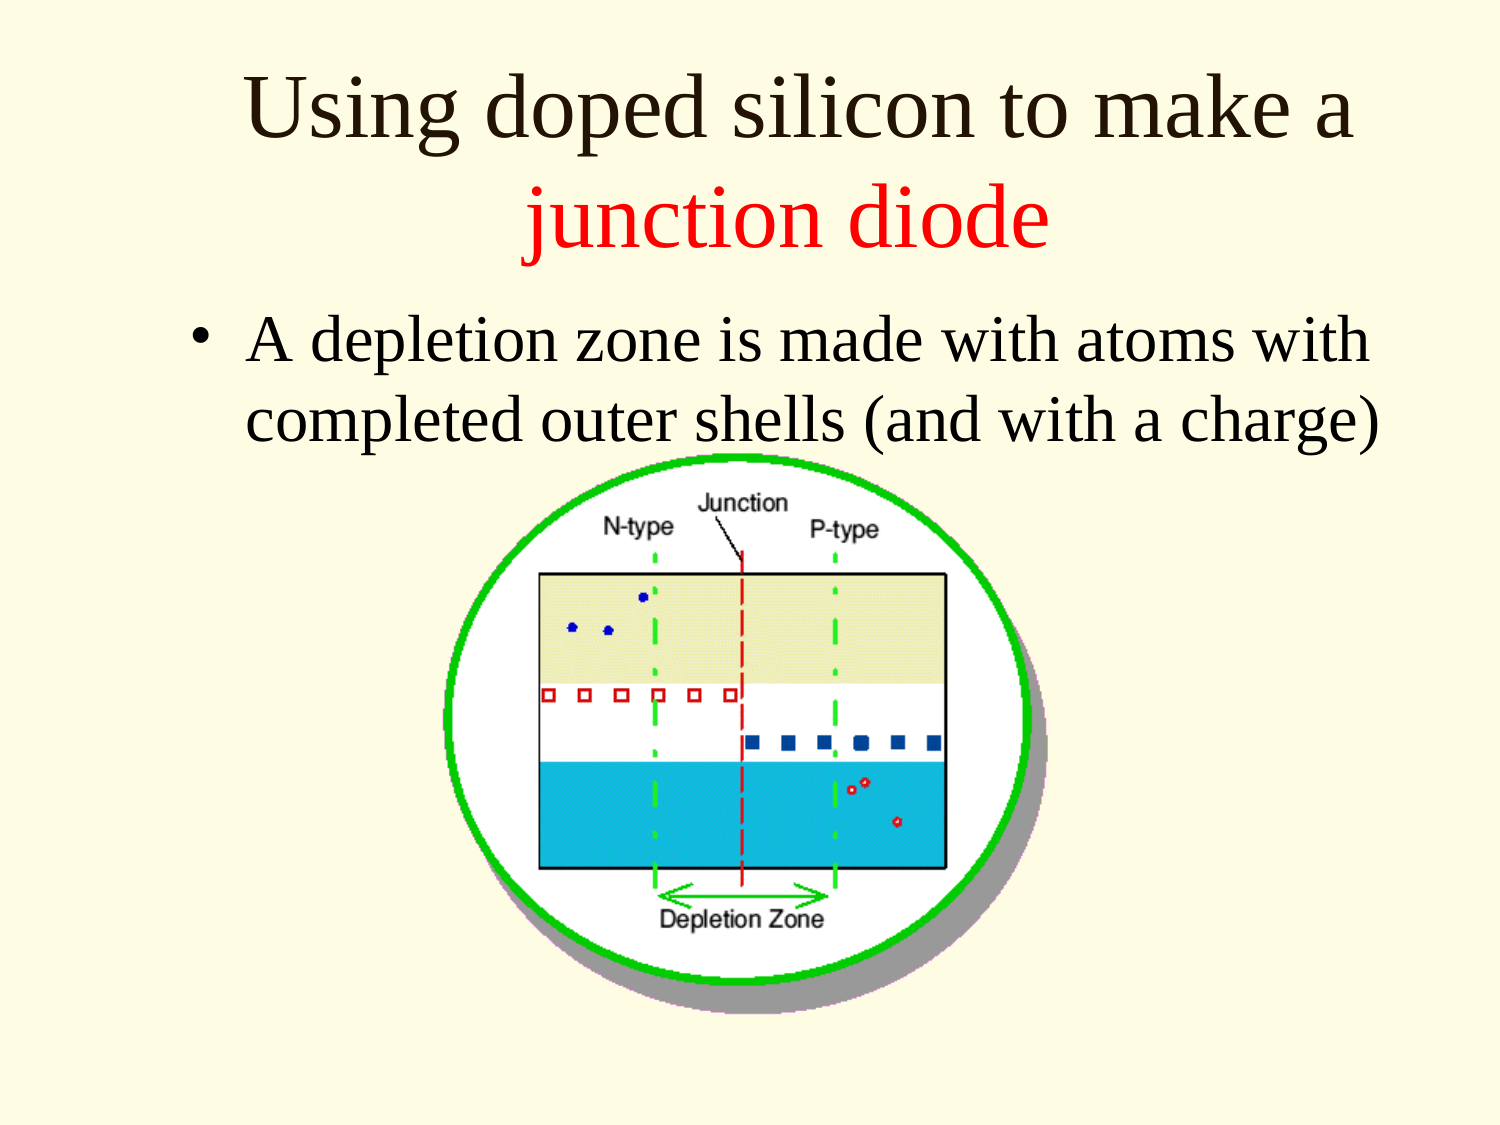

# Using doped silicon to make a junction diode
A depletion zone is made with atoms with completed outer shells (and with a charge)‏